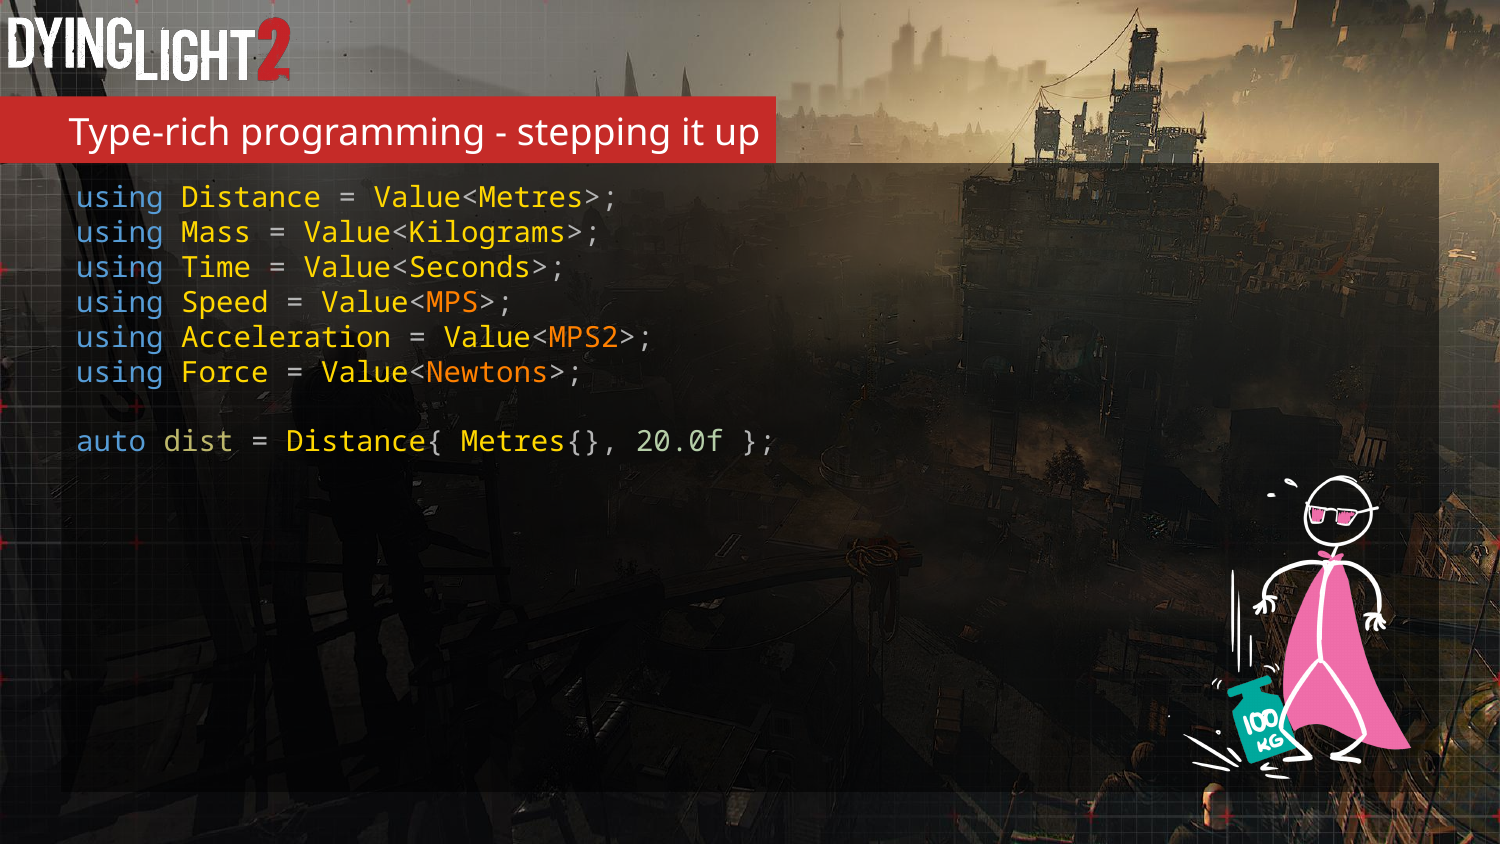

Type-rich programming - stepping it up
using Distance = Value<Metres>;
using Mass = Value<Kilograms>;
using Time = Value<Seconds>;
using Speed = Value<MPS>;
using Acceleration = Value<MPS2>;
using Force = Value<Newtons>;
auto dist = Distance{ Metres{}, 20.0f };